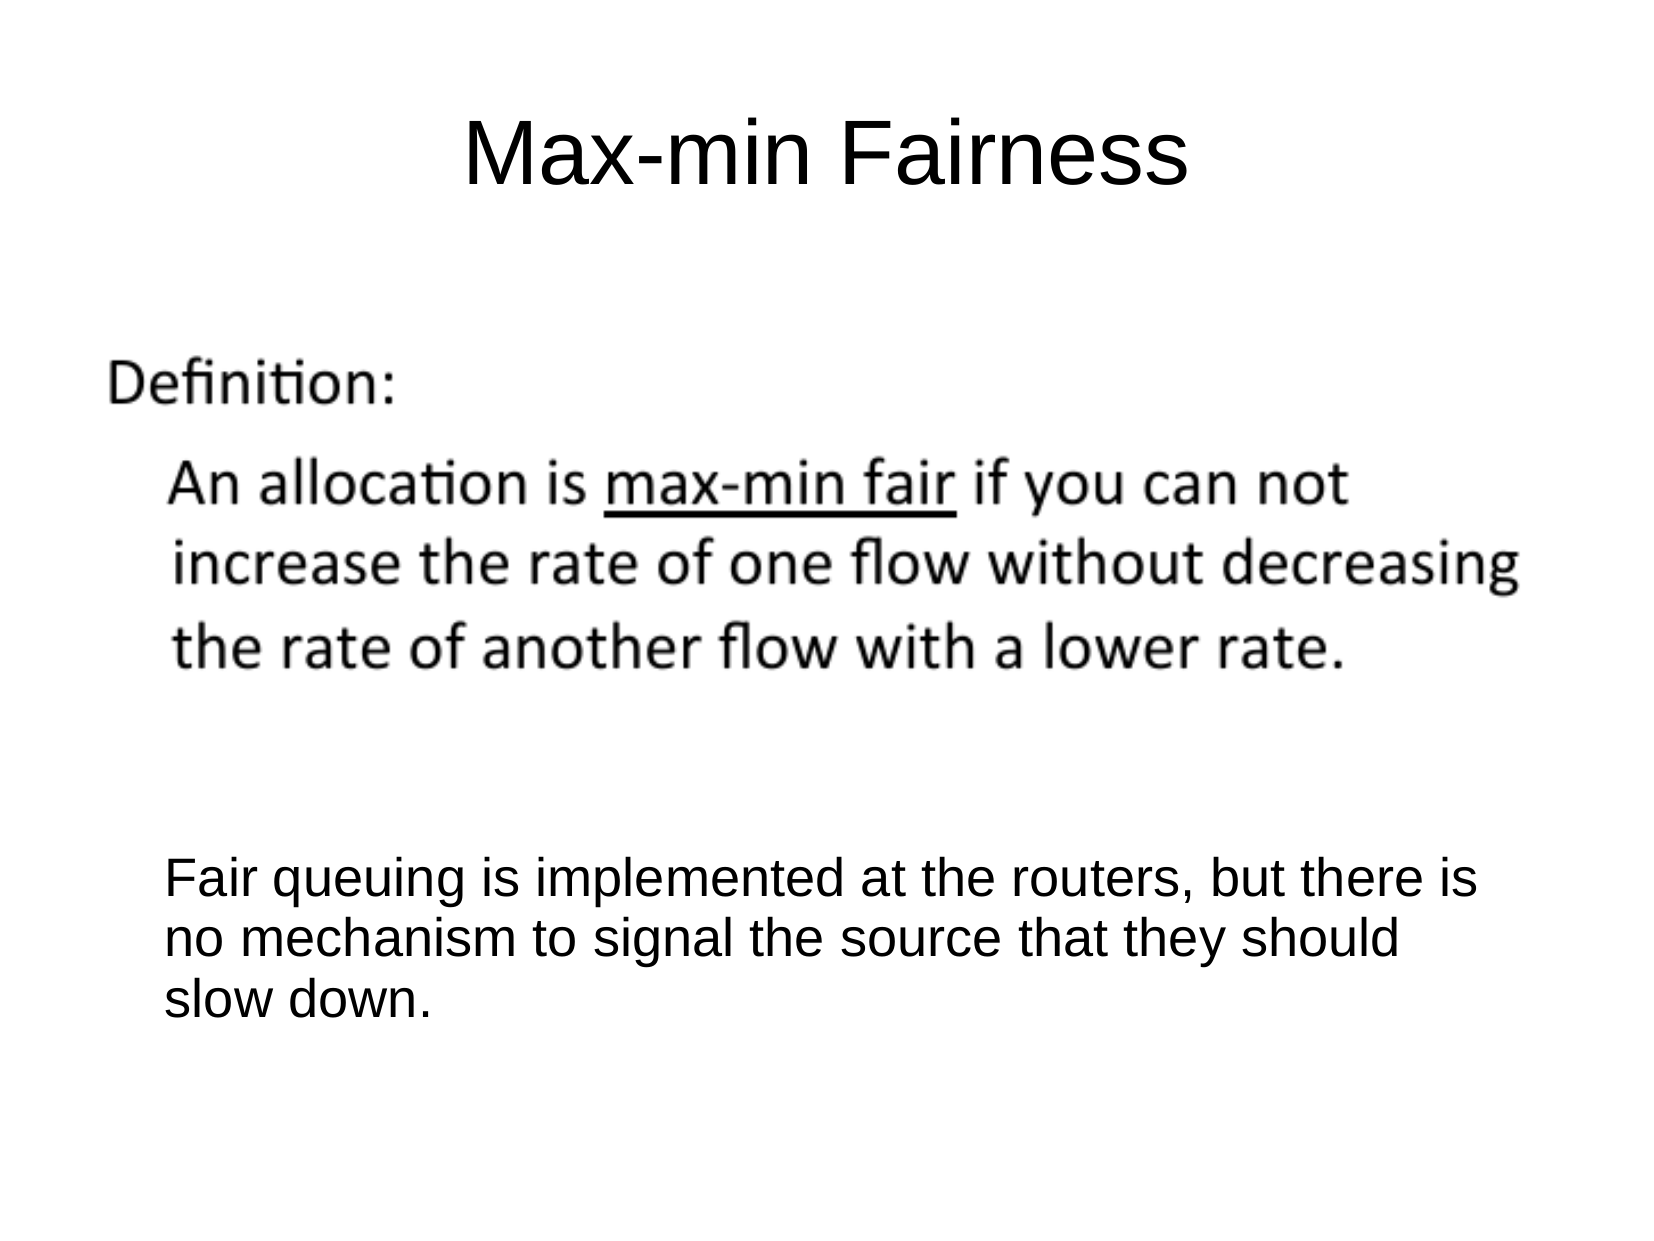

# Max-min Fairness
Fair queuing is implemented at the routers, but there is no mechanism to signal the source that they should slow down.